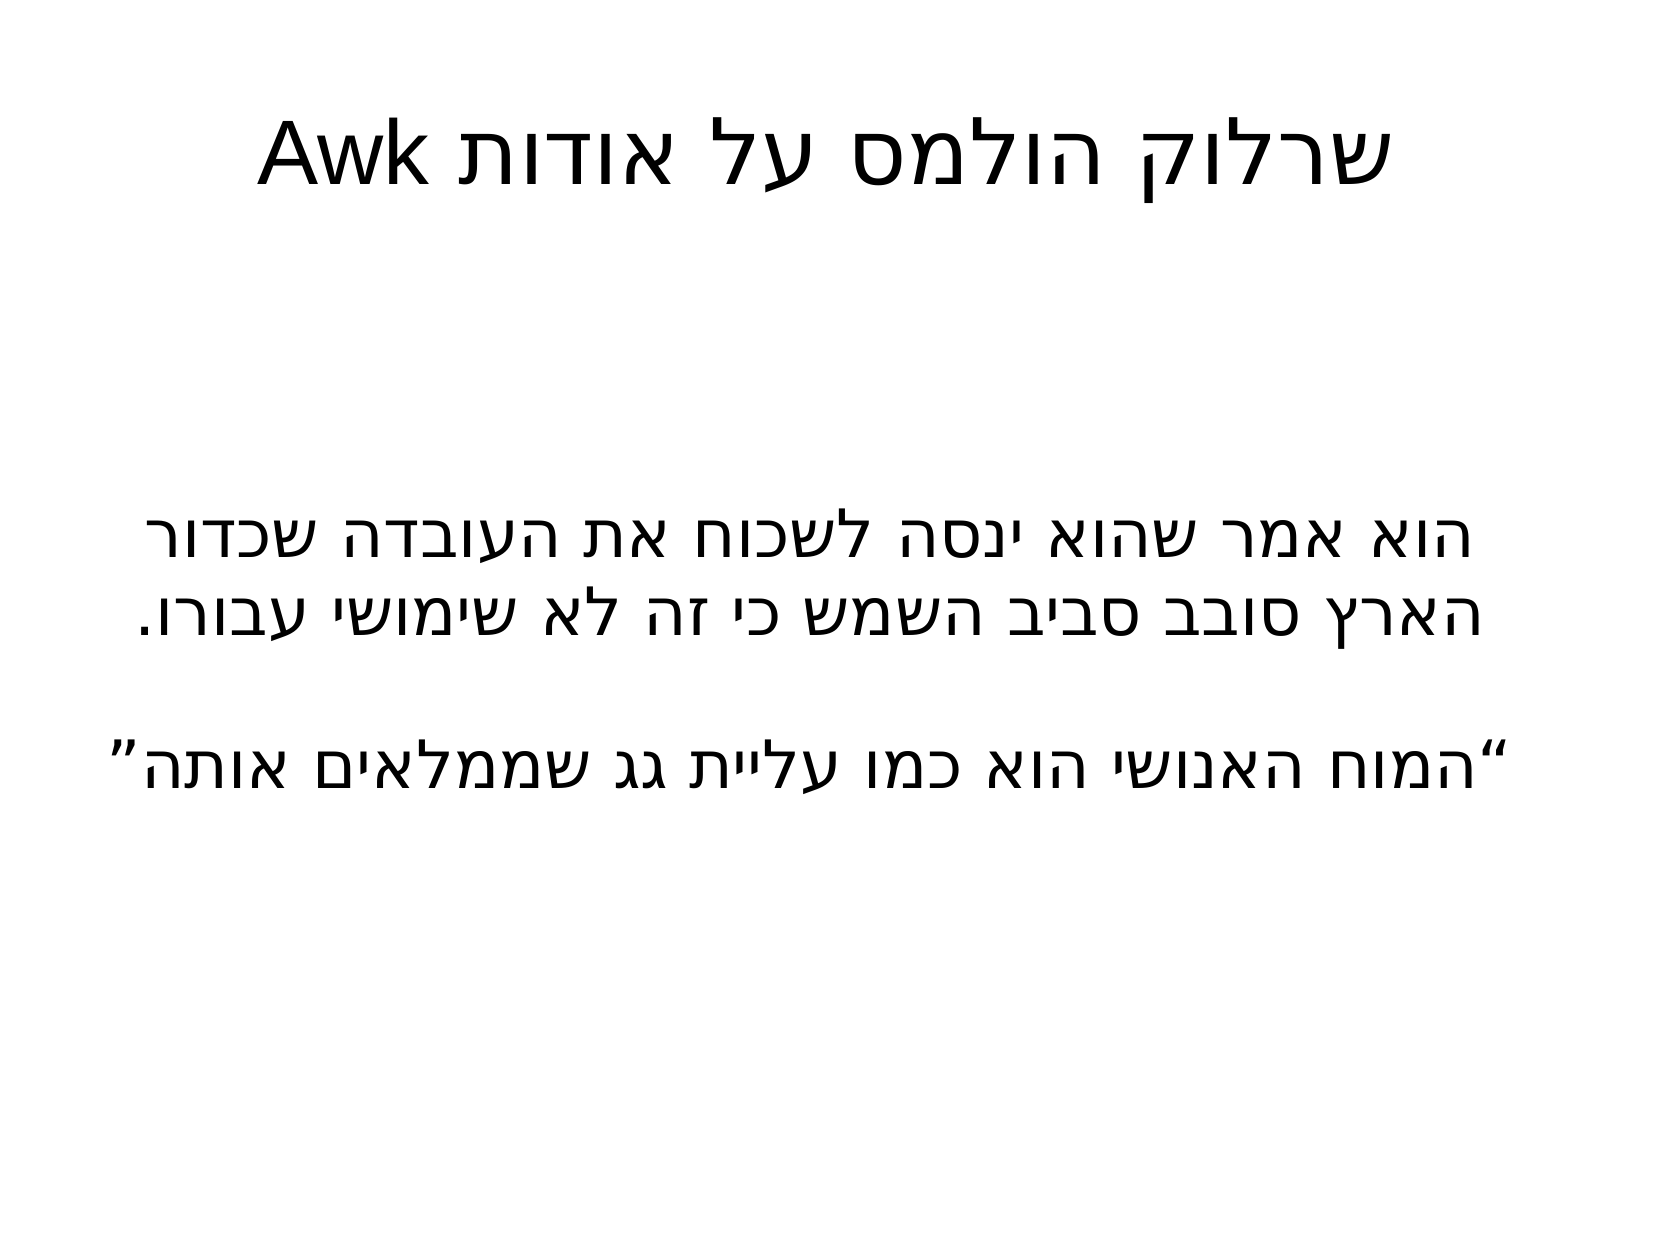

# שרלוק הולמס על אודות Awk
הוא אמר שהוא ינסה לשכוח את העובדה שכדור הארץ סובב סביב השמש כי זה לא שימושי עבורו.
“המוח האנושי הוא כמו עליית גג שממלאים אותה”